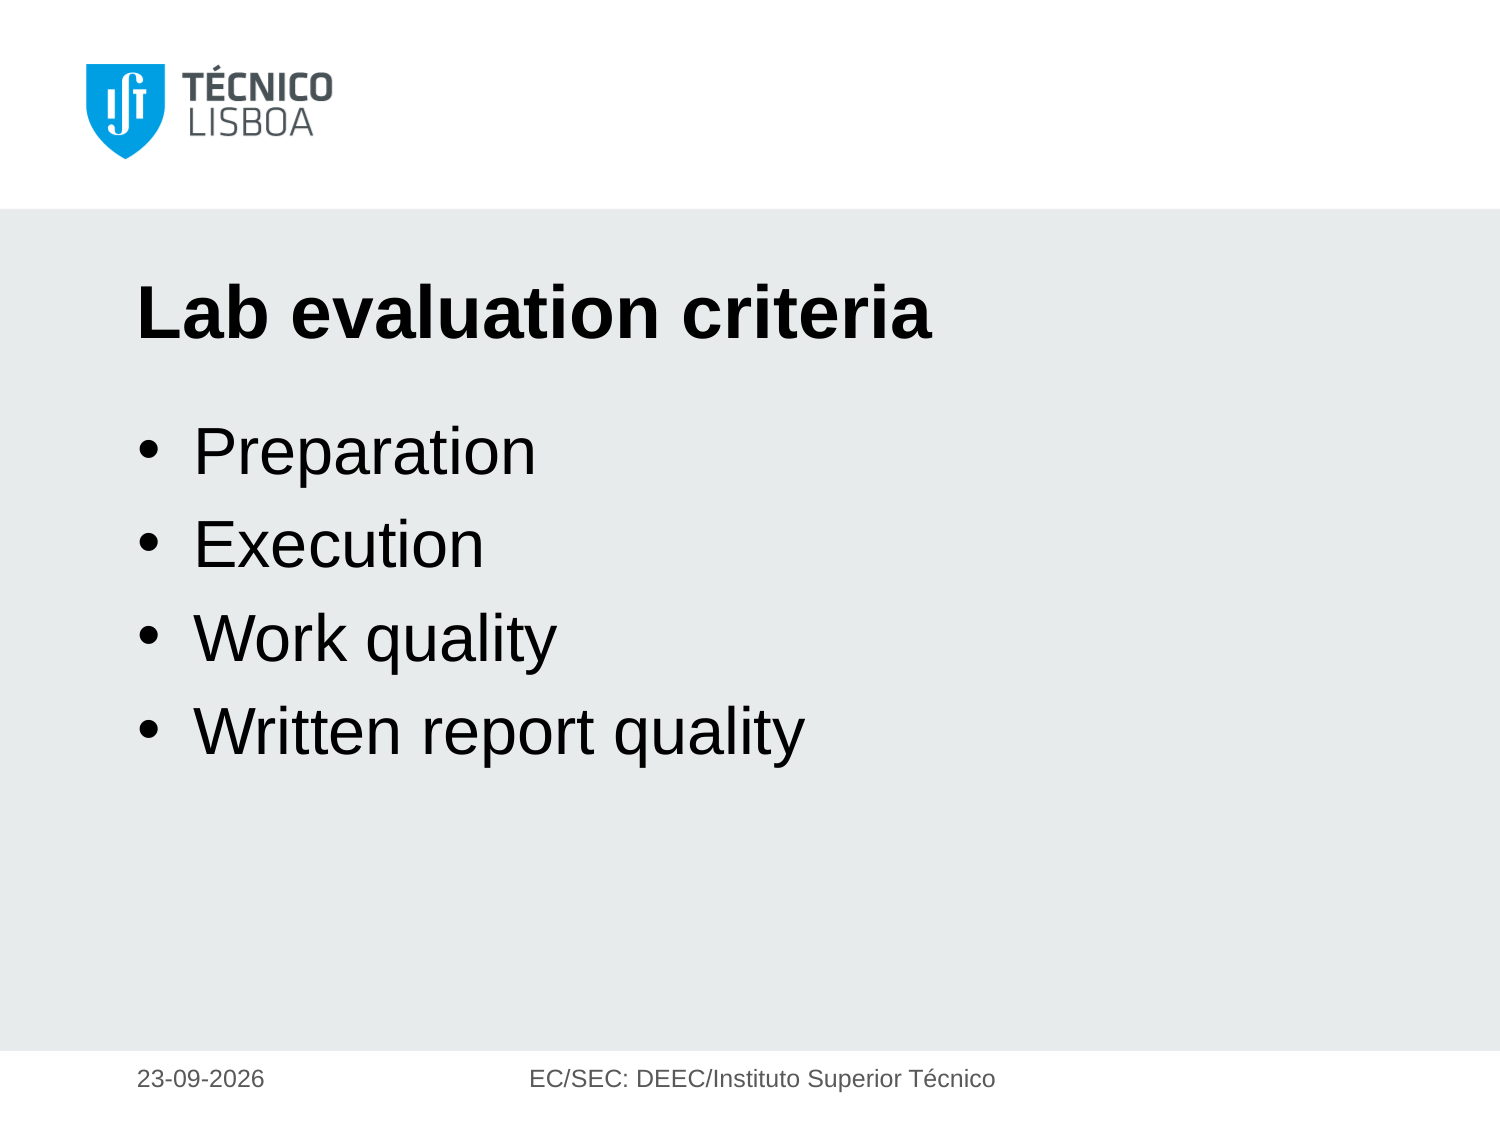

# Lab evaluation criteria
Preparation
Execution
Work quality
Written report quality
EC/SEC: DEEC/Instituto Superior Técnico